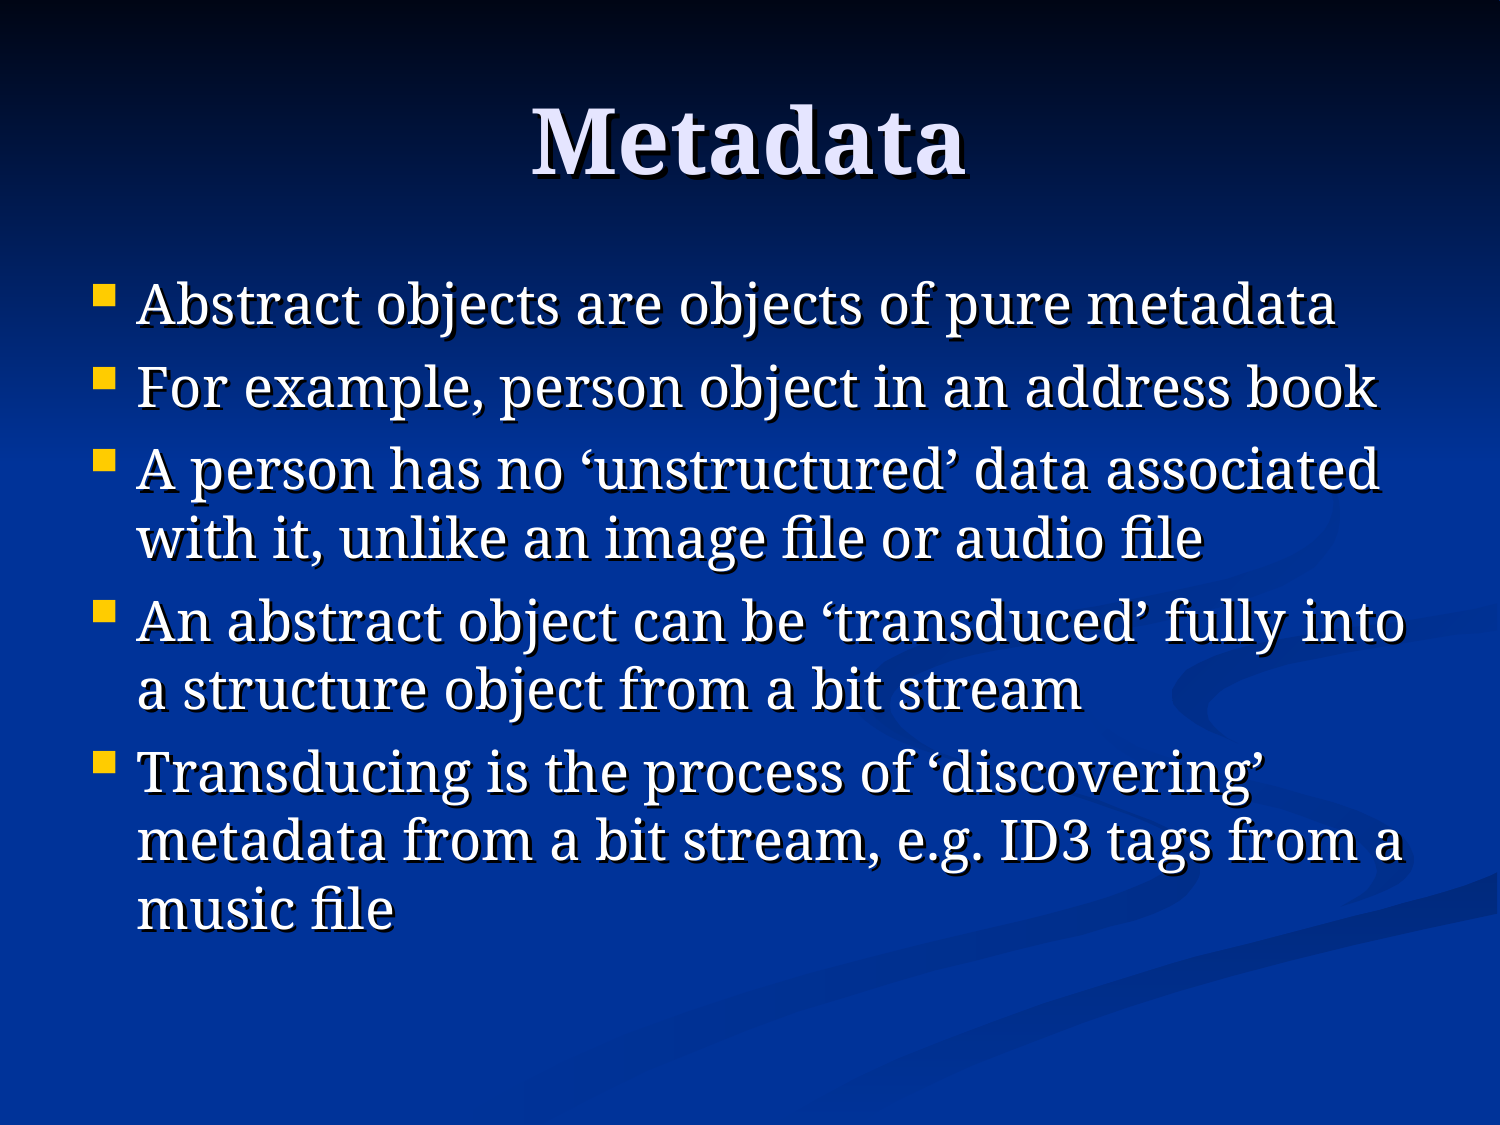

# Metadata
Abstract objects are objects of pure metadata
For example, person object in an address book
A person has no ‘unstructured’ data associated with it, unlike an image file or audio file
An abstract object can be ‘transduced’ fully into a structure object from a bit stream
Transducing is the process of ‘discovering’ metadata from a bit stream, e.g. ID3 tags from a music file